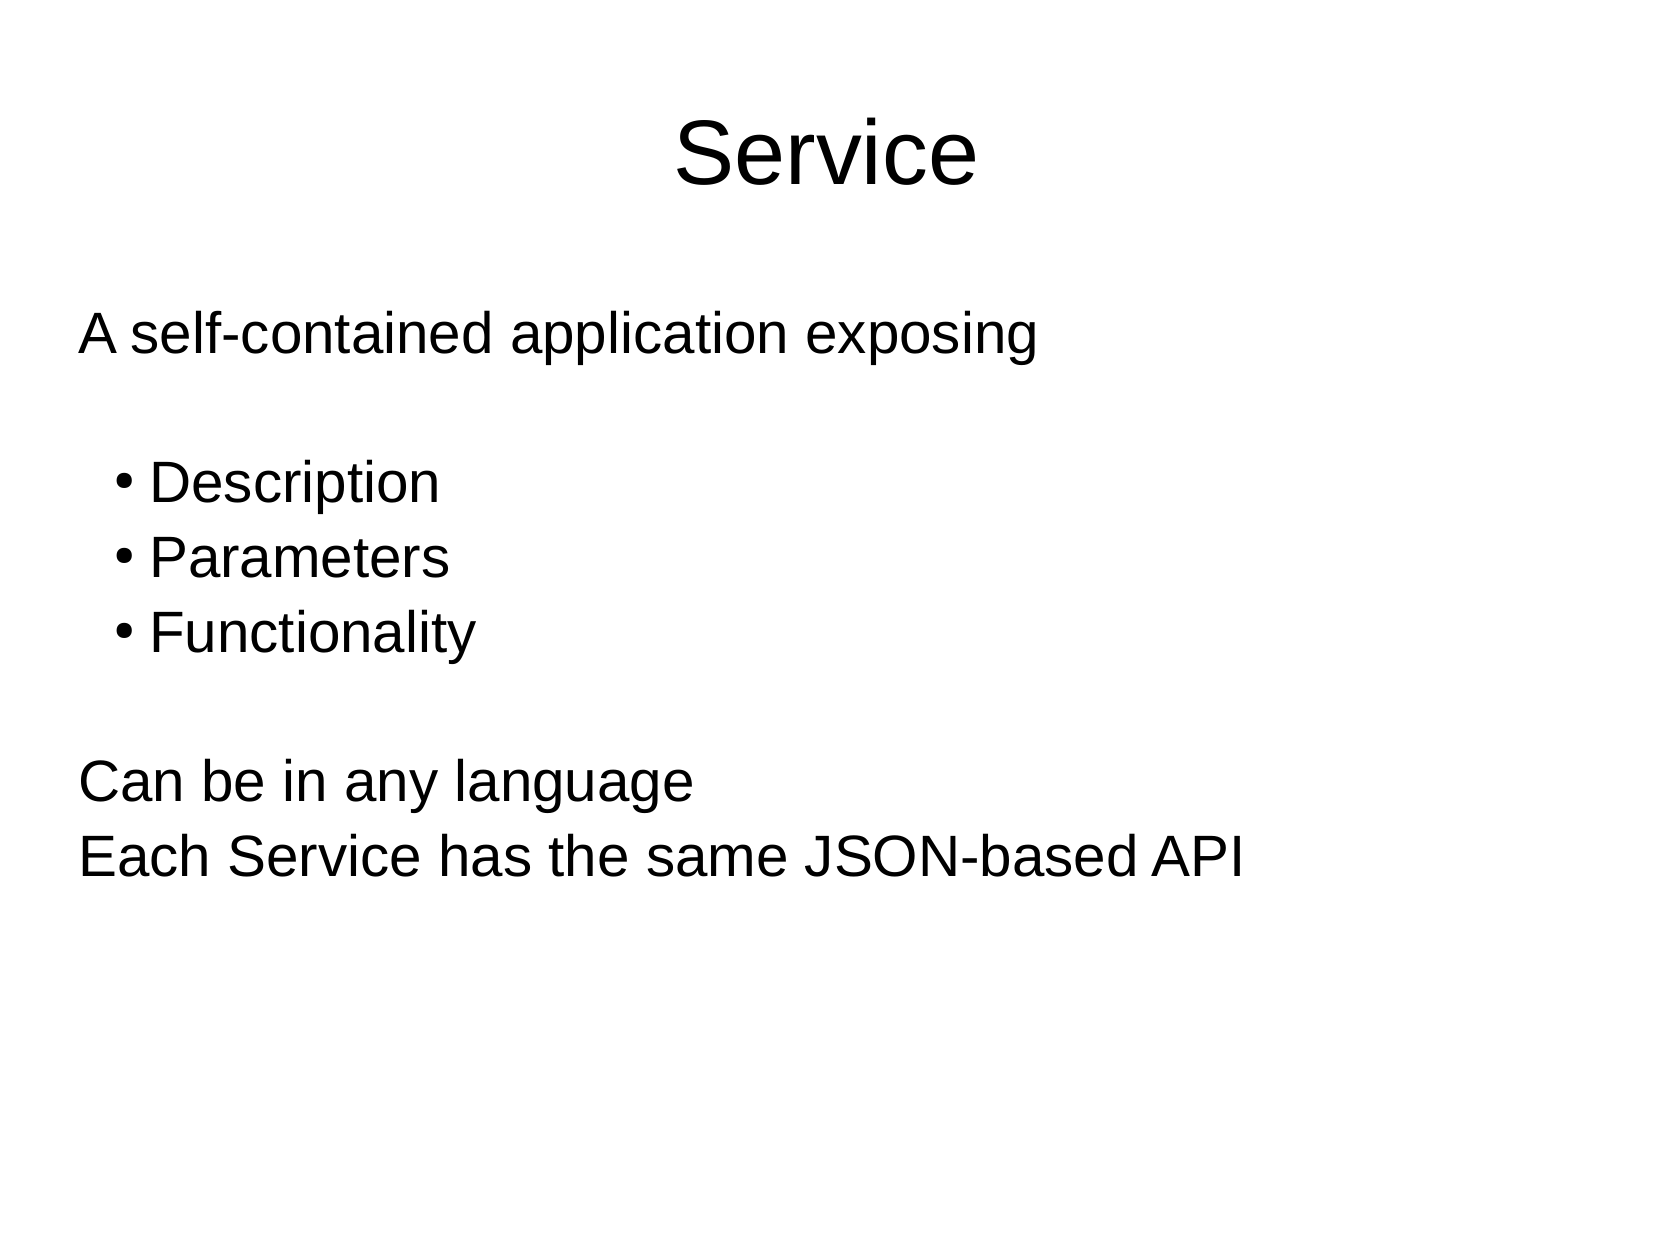

# Service
A self-contained application exposing
Description
Parameters
Functionality
Can be in any language
Each Service has the same JSON-based API